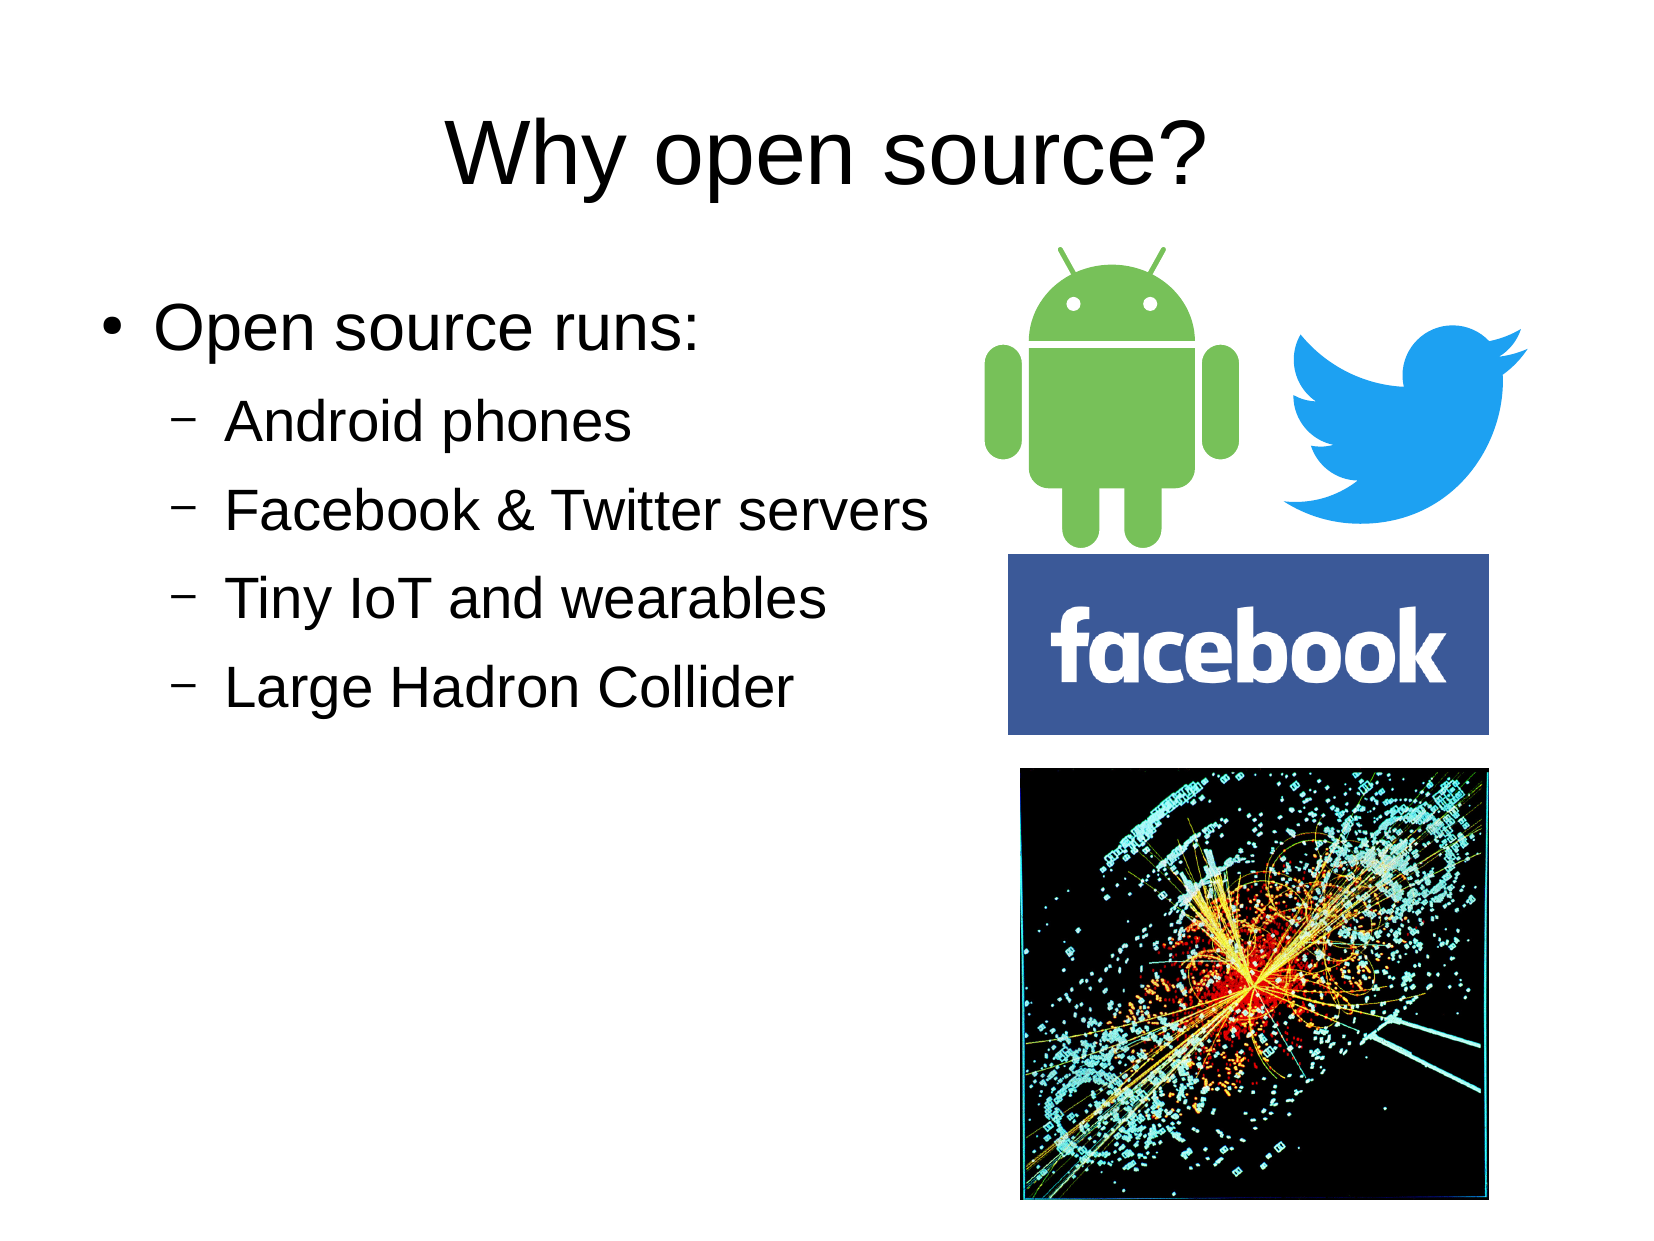

# Why open source?
Open source runs:
Android phones
Facebook & Twitter servers
Tiny IoT and wearables
Large Hadron Collider